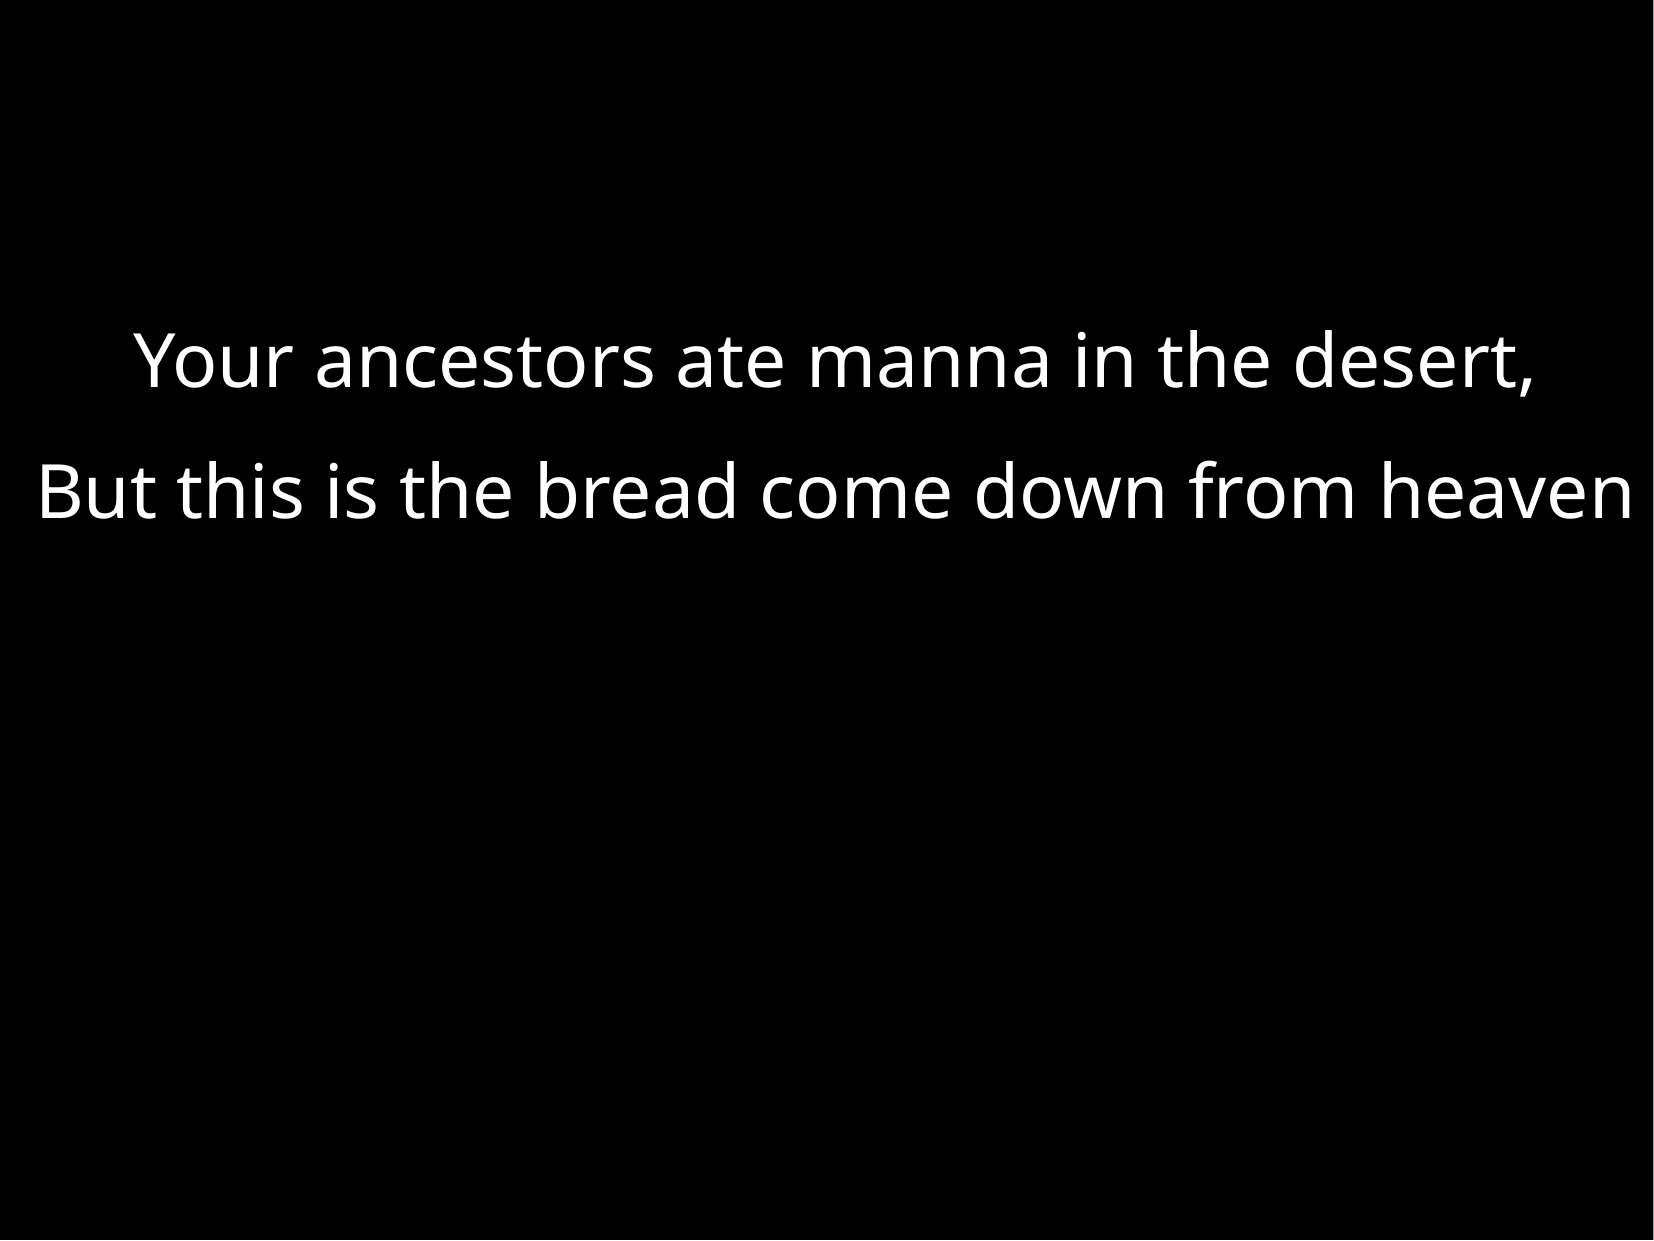

#
Your ancestors ate manna in the desert,
But this is the bread come down from heaven